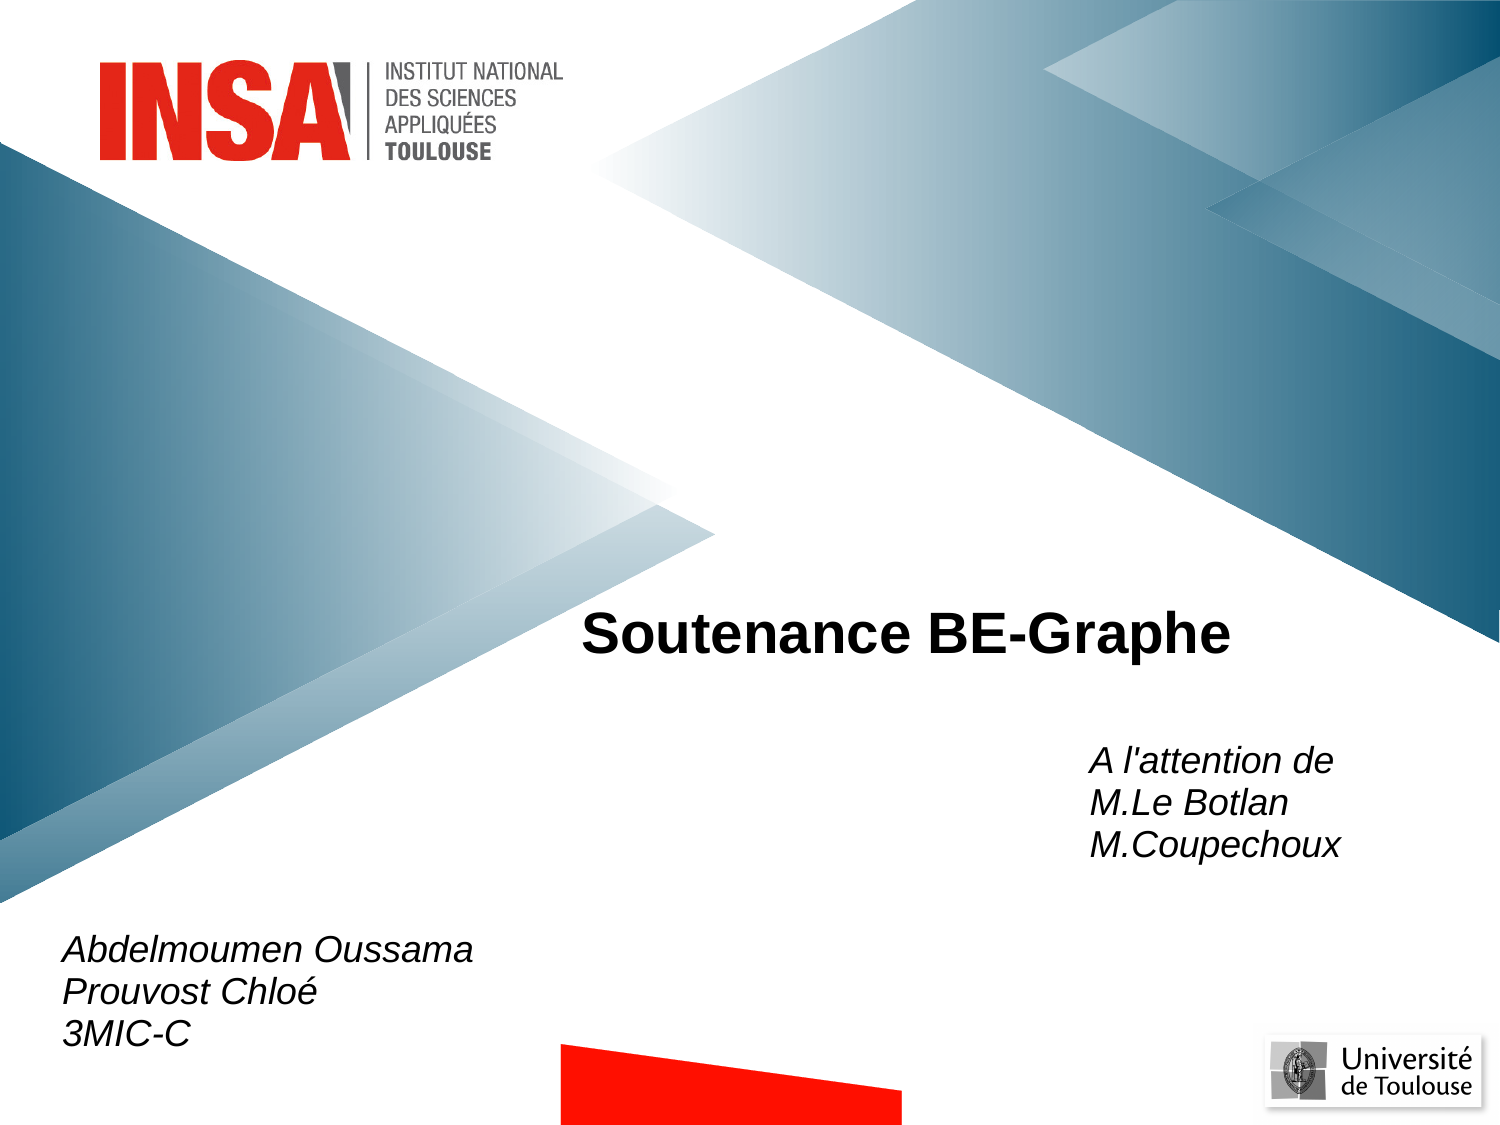

Soutenance BE-Graphe
A l'attention de
M.Le Botlan
M.Coupechoux
Abdelmoumen Oussama
Prouvost Chloé
3MIC-C